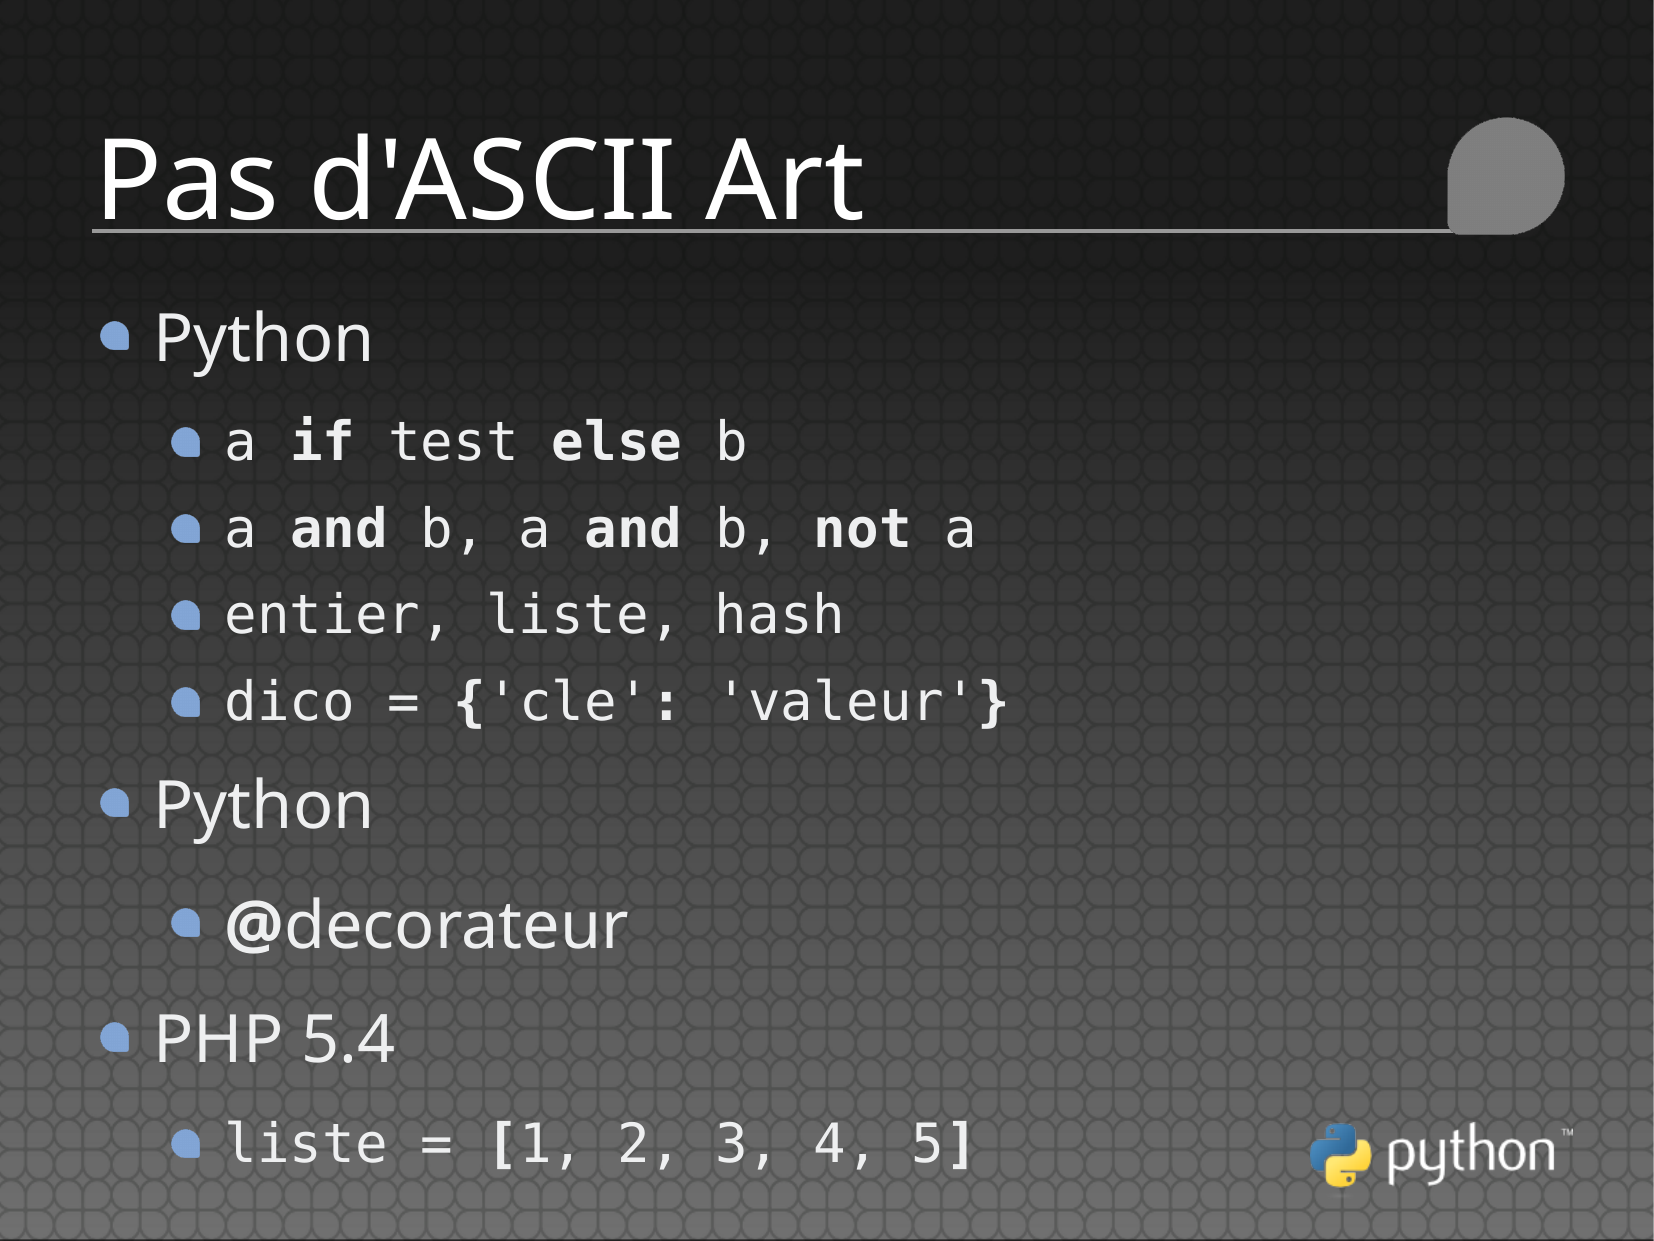

Pas d'ASCII Art
# Python
a if test else b
a and b, a and b, not a
entier, liste, hash
dico = {'cle': 'valeur'}
Python
@decorateur
PHP 5.4
liste = [1, 2, 3, 4, 5]